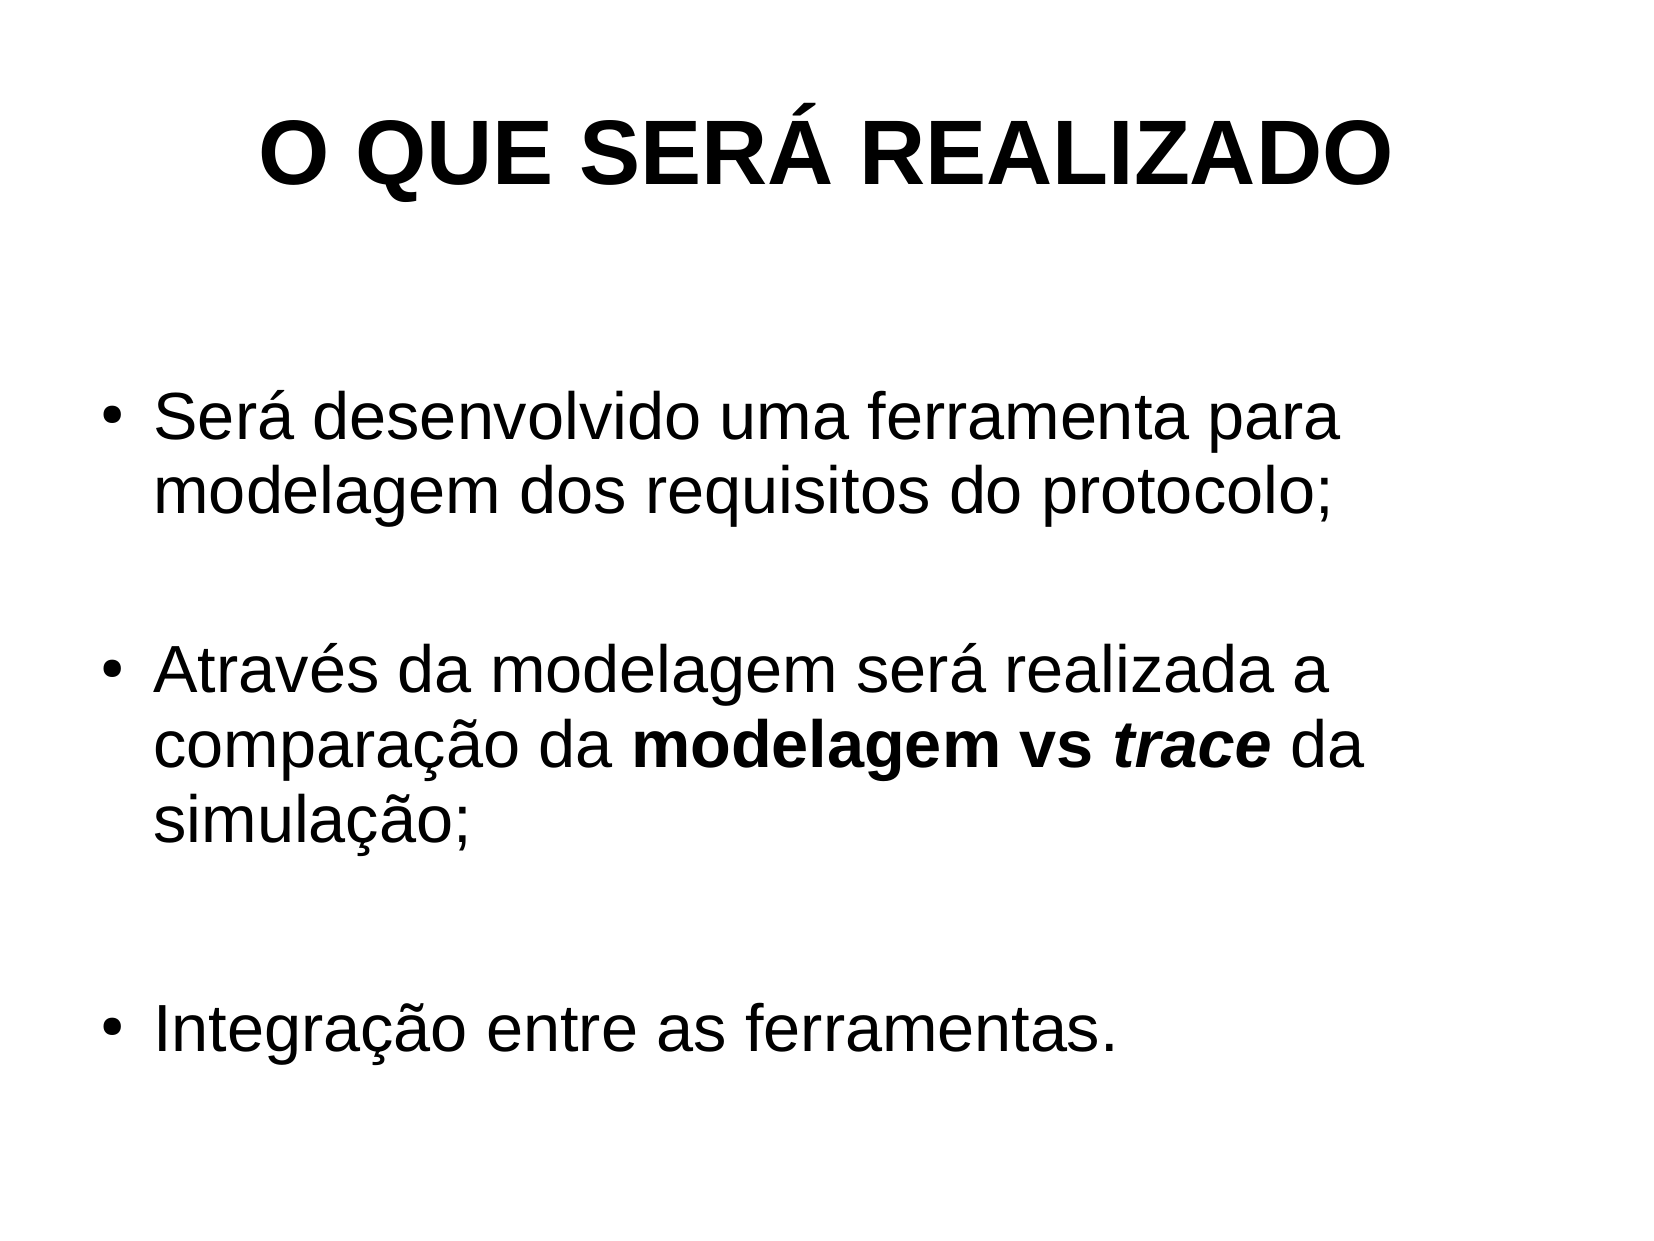

# O QUE SERÁ REALIZADO
Será desenvolvido uma ferramenta para modelagem dos requisitos do protocolo;
Através da modelagem será realizada a comparação da modelagem vs trace da simulação;
Integração entre as ferramentas.